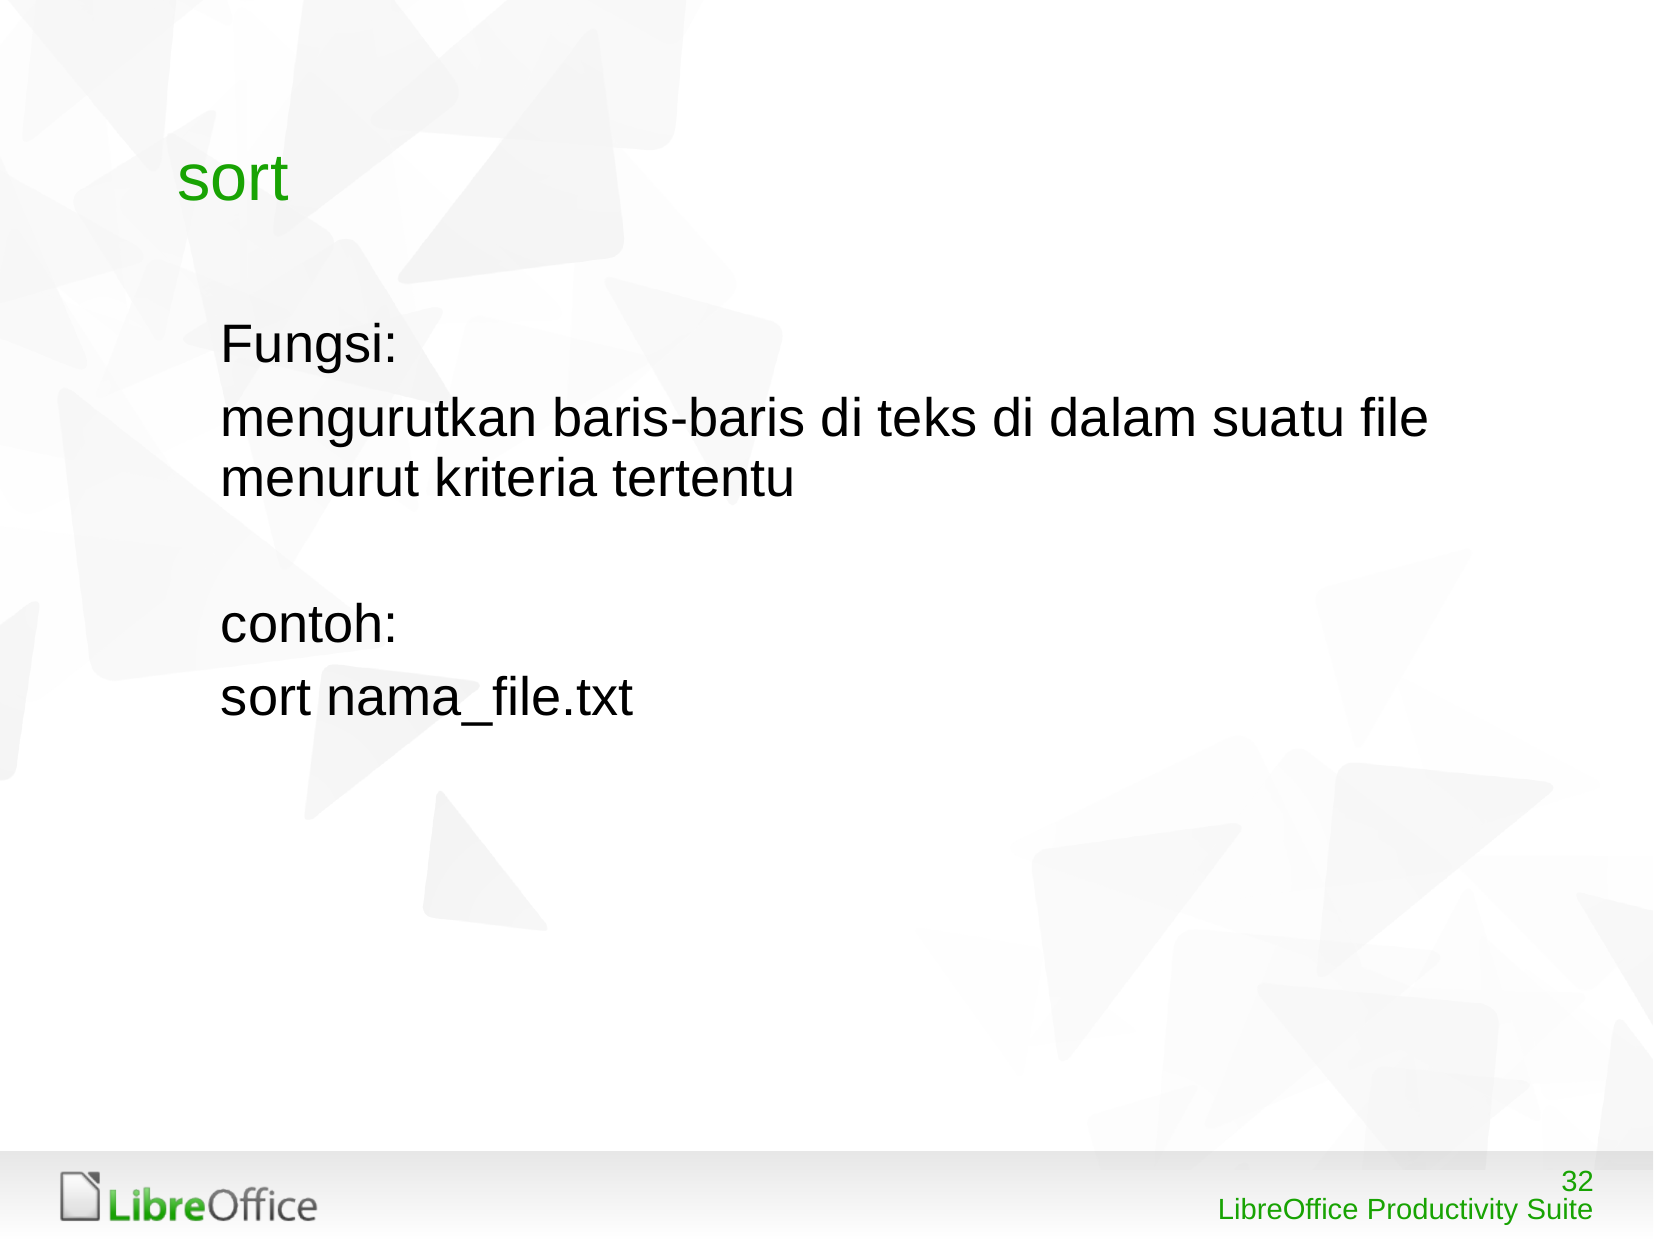

# sort
Fungsi:
mengurutkan baris-baris di teks di dalam suatu file menurut kriteria tertentu
contoh:
sort nama_file.txt
32
LibreOffice Productivity Suite